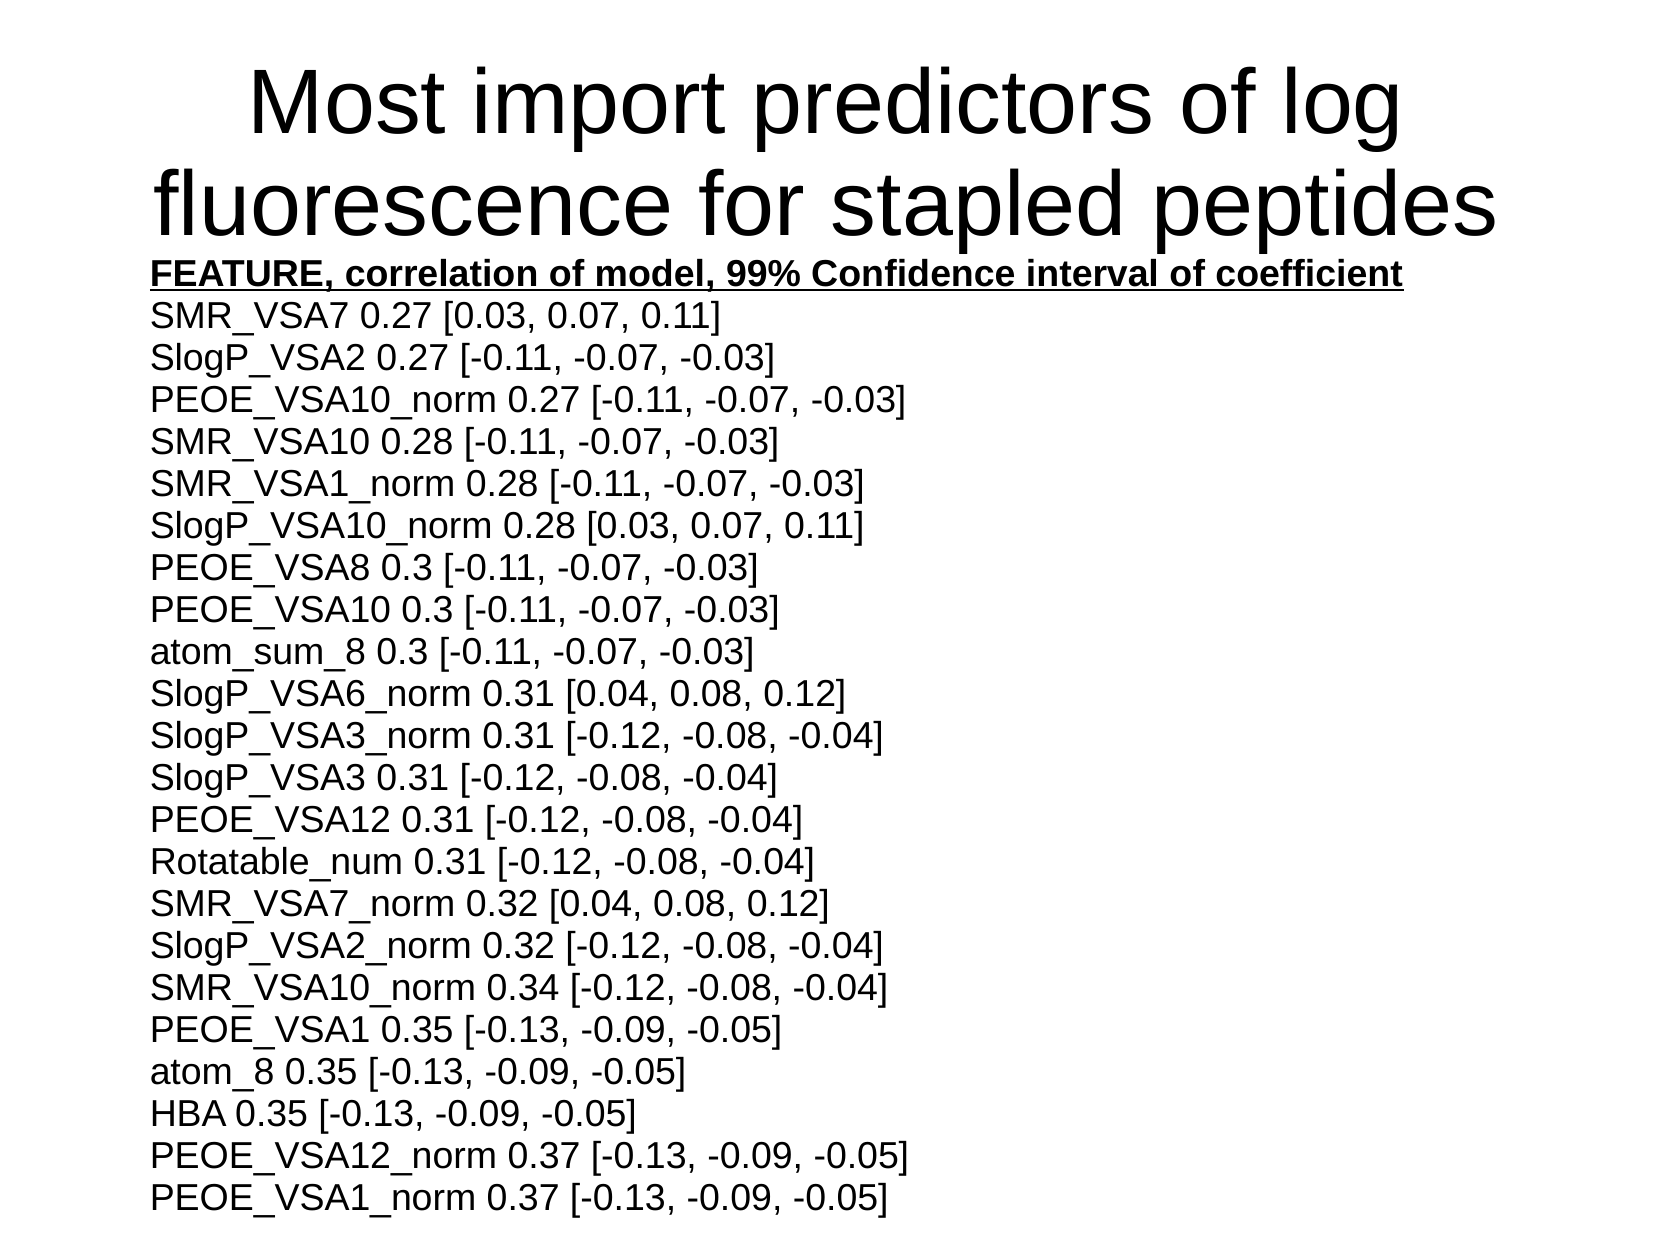

VSA_EState5 0.17 [-0.08, -0.04, -0.0]
PEOE_VSA13_norm 0.17 [0.0, 0.04, 0.08]
charge_skew 0.19 [0.0, 0.05, 0.09]
PEOE_VSA8_norm 0.19 [-0.09, -0.05, -0.01]
atom_1 0.19 [-0.09, -0.05, -0.01]
SlogP_VSA5_norm 0.19 [-0.09, -0.05, -0.01]
TPSA_norm 0.2 [-0.09, -0.05, -0.01]
PEOE_VSA7_norm 0.2 [0.01, 0.05, 0.09]
PEOE_VSA9_norm 0.21 [0.01, 0.05, 0.09]
PEOE_VSA11 0.21 [-0.09, -0.05, -0.01]
atom_6 0.21 [-0.09, -0.05, -0.01]
atom_len 0.21 [-0.09, -0.05, -0.01]
SMR_VSA3 0.21 [-0.09, -0.05, -0.01]
PEOE_VSA14_norm 0.22 [0.01, 0.05, 0.09]
LabuteASA 0.22 [-0.09, -0.05, -0.01]
TPSA 0.22 [-0.09, -0.05, -0.01]
atom_size 0.23 [-0.1, -0.06, -0.01]
PEOE_VSA3_norm 0.23 [0.02, 0.06, 0.1]
VSA_EState8 0.23 [0.02, 0.06, 0.1]
SMR_VSA1 0.24 [-0.1, -0.06, -0.02]
SlogP_VSA10 0.24 [0.02, 0.06, 0.1]
SlogP_VSA5 0.24 [-0.1, -0.06, -0.02]
SlogP_VSA6 0.25 [0.02, 0.06, 0.1]
SMR_VSA5_norm 0.26 [-0.1, -0.06, -0.02]
SMR_VSA5 0.26 [-0.11, -0.06, -0.02]
HBA_norm 0.27 [-0.11, -0.07, -0.03]
SMR_VSA7 0.27 [0.03, 0.07, 0.11]
SlogP_VSA2 0.27 [-0.11, -0.07, -0.03]
PEOE_VSA10_norm 0.27 [-0.11, -0.07, -0.03]
SMR_VSA10 0.28 [-0.11, -0.07, -0.03]
SMR_VSA1_norm 0.28 [-0.11, -0.07, -0.03]
SlogP_VSA10_norm 0.28 [0.03, 0.07, 0.11]
PEOE_VSA8 0.3 [-0.11, -0.07, -0.03]
PEOE_VSA10 0.3 [-0.11, -0.07, -0.03]
atom_sum_8 0.3 [-0.11, -0.07, -0.03]
SlogP_VSA6_norm 0.31 [0.04, 0.08, 0.12]
SlogP_VSA3_norm 0.31 [-0.12, -0.08, -0.04]
SlogP_VSA3 0.31 [-0.12, -0.08, -0.04]
PEOE_VSA12 0.31 [-0.12, -0.08, -0.04]
Rotatable_num 0.31 [-0.12, -0.08, -0.04]
SMR_VSA7_norm 0.32 [0.04, 0.08, 0.12]
SlogP_VSA2_norm 0.32 [-0.12, -0.08, -0.04]
SMR_VSA10_norm 0.34 [-0.12, -0.08, -0.04]
PEOE_VSA1 0.35 [-0.13, -0.09, -0.05]
atom_8 0.35 [-0.13, -0.09, -0.05]
HBA 0.35 [-0.13, -0.09, -0.05]
PEOE_VSA12_norm 0.37 [-0.13, -0.09, -0.05]
PEOE_VSA1_norm 0.37 [-0.13, -0.09, -0.05]
# Most import predictors of log fluorescence for stapled peptides
FEATURE, correlation of model, 99% Confidence interval of coefficient
SMR_VSA7 0.27 [0.03, 0.07, 0.11]
SlogP_VSA2 0.27 [-0.11, -0.07, -0.03]
PEOE_VSA10_norm 0.27 [-0.11, -0.07, -0.03]
SMR_VSA10 0.28 [-0.11, -0.07, -0.03]
SMR_VSA1_norm 0.28 [-0.11, -0.07, -0.03]
SlogP_VSA10_norm 0.28 [0.03, 0.07, 0.11]
PEOE_VSA8 0.3 [-0.11, -0.07, -0.03]
PEOE_VSA10 0.3 [-0.11, -0.07, -0.03]
atom_sum_8 0.3 [-0.11, -0.07, -0.03]
SlogP_VSA6_norm 0.31 [0.04, 0.08, 0.12]
SlogP_VSA3_norm 0.31 [-0.12, -0.08, -0.04]
SlogP_VSA3 0.31 [-0.12, -0.08, -0.04]
PEOE_VSA12 0.31 [-0.12, -0.08, -0.04]
Rotatable_num 0.31 [-0.12, -0.08, -0.04]
SMR_VSA7_norm 0.32 [0.04, 0.08, 0.12]
SlogP_VSA2_norm 0.32 [-0.12, -0.08, -0.04]
SMR_VSA10_norm 0.34 [-0.12, -0.08, -0.04]
PEOE_VSA1 0.35 [-0.13, -0.09, -0.05]
atom_8 0.35 [-0.13, -0.09, -0.05]
HBA 0.35 [-0.13, -0.09, -0.05]
PEOE_VSA12_norm 0.37 [-0.13, -0.09, -0.05]
PEOE_VSA1_norm 0.37 [-0.13, -0.09, -0.05]